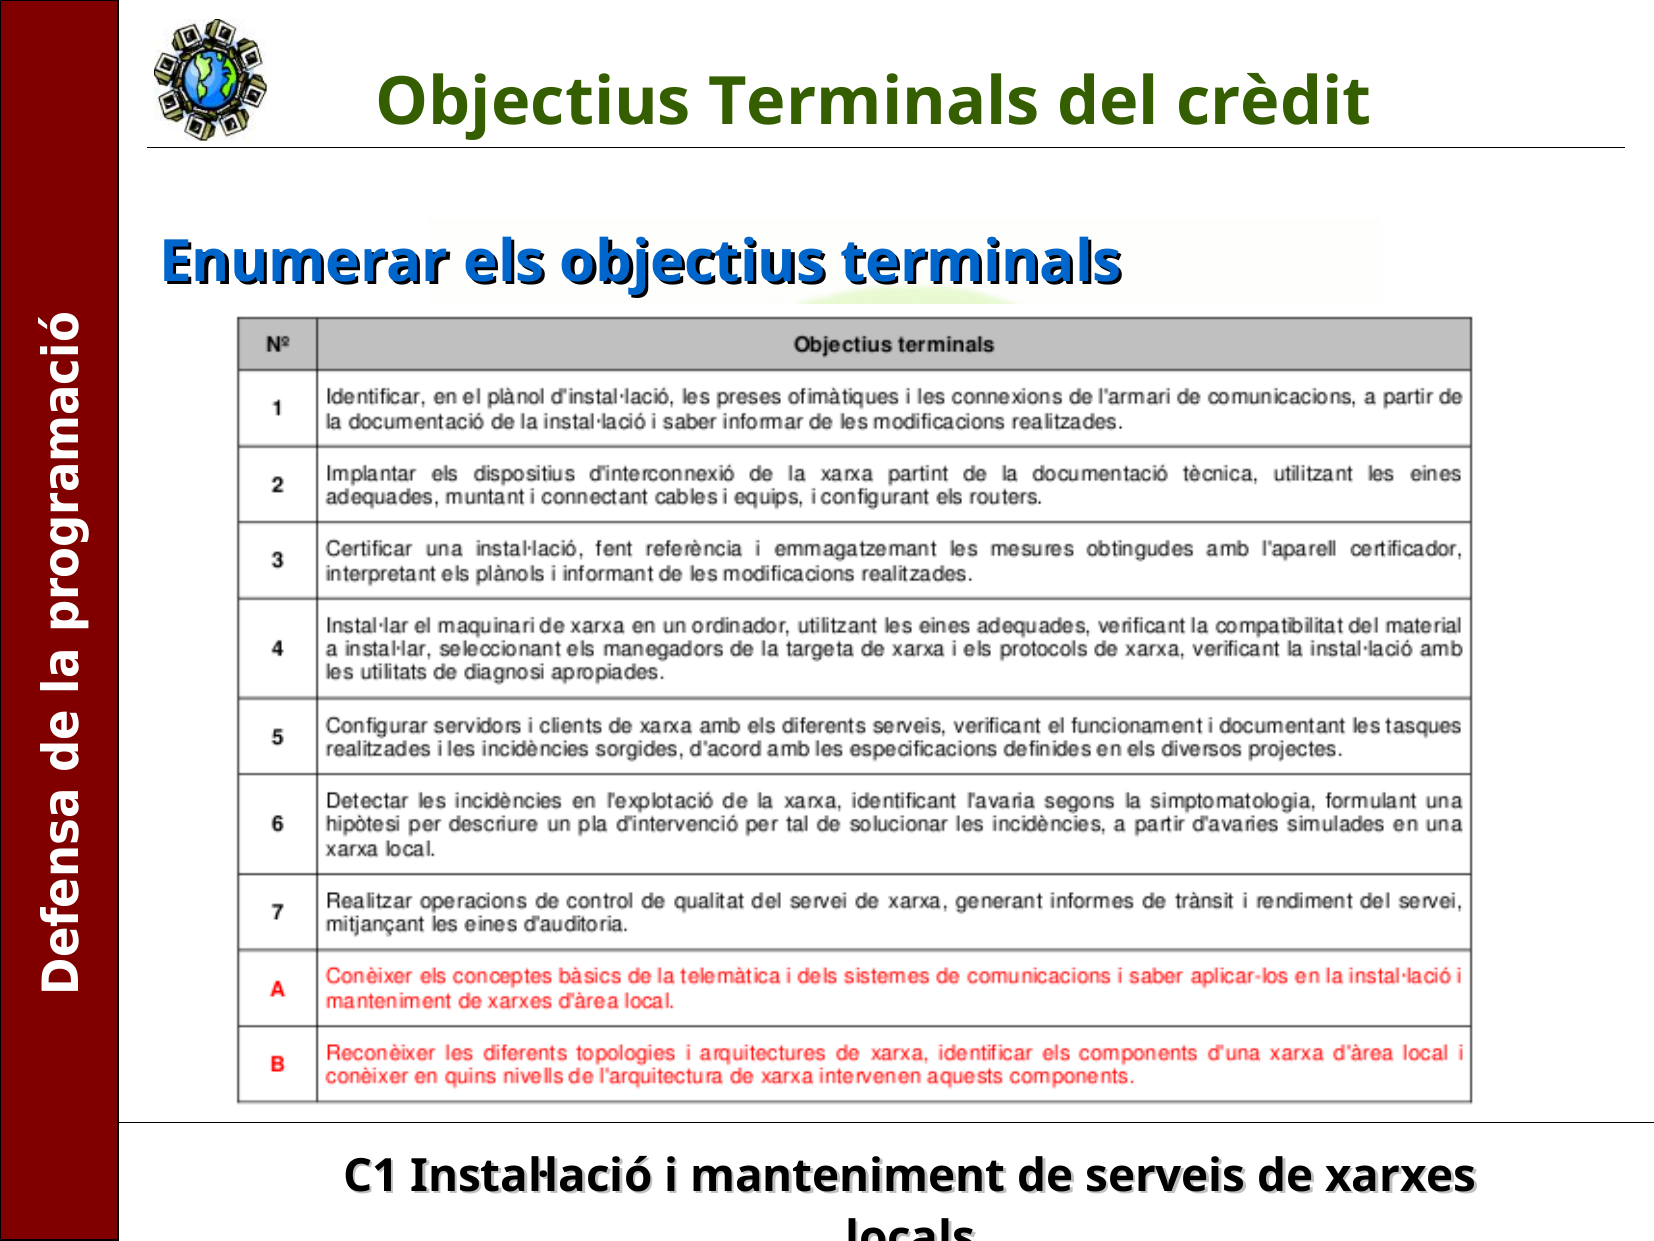

# Objectius Terminals del crèdit
Enumerar els objectius terminals